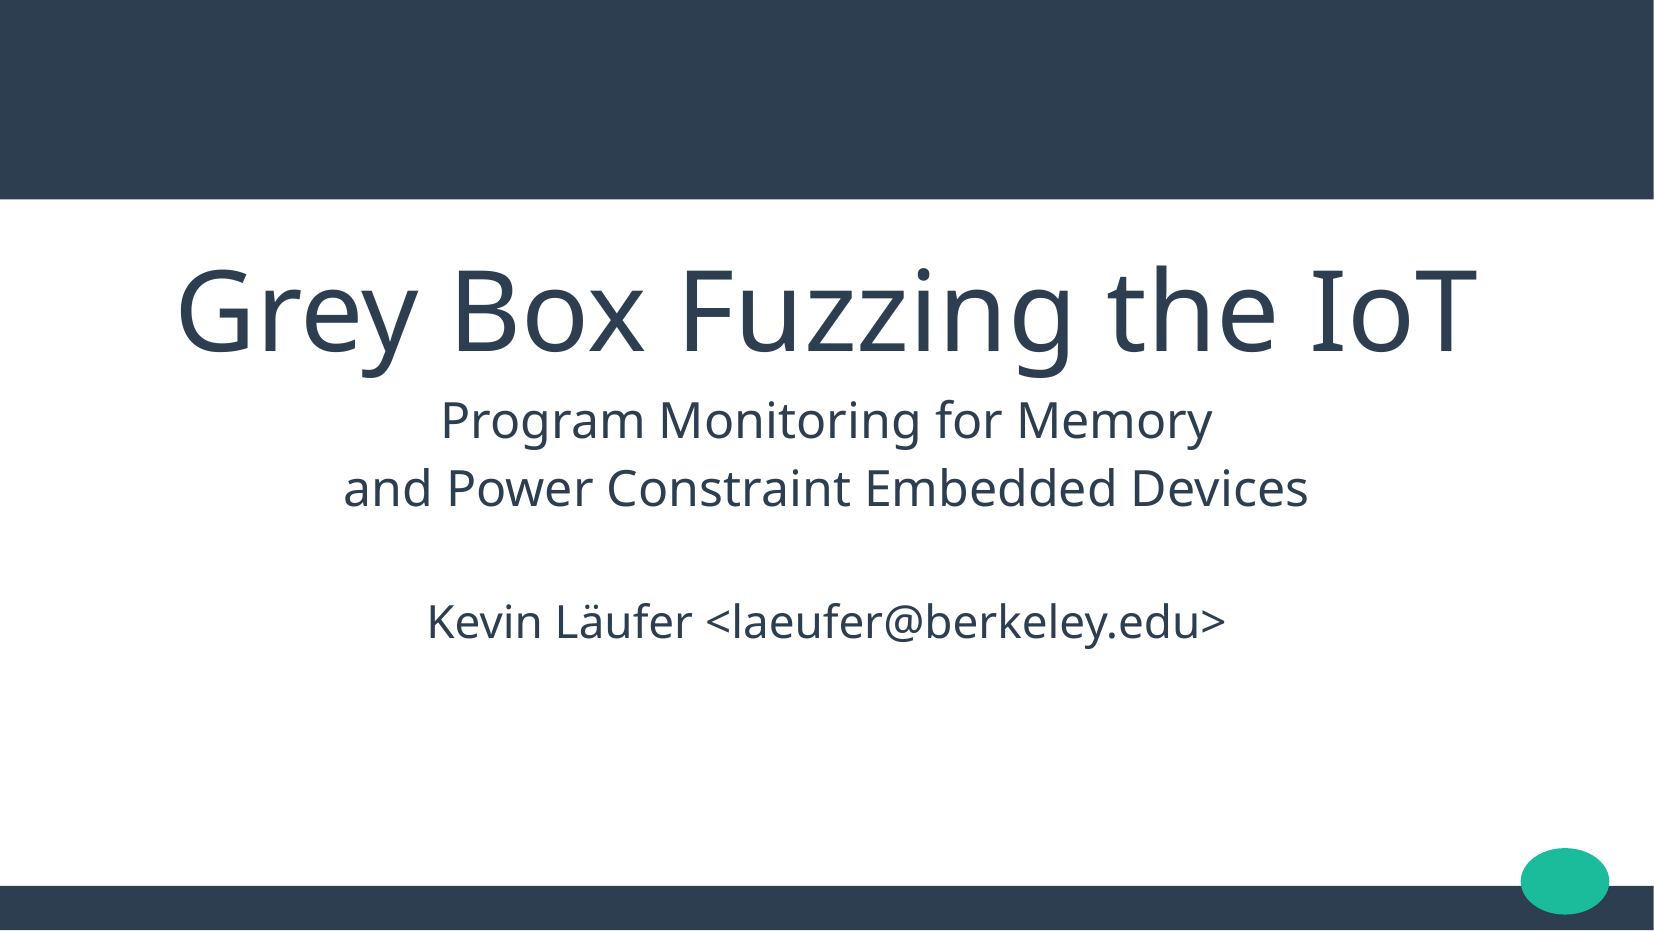

# Grey Box Fuzzing the IoT
Program Monitoring for Memory
and Power Constraint Embedded Devices
Kevin Läufer <laeufer@berkeley.edu>